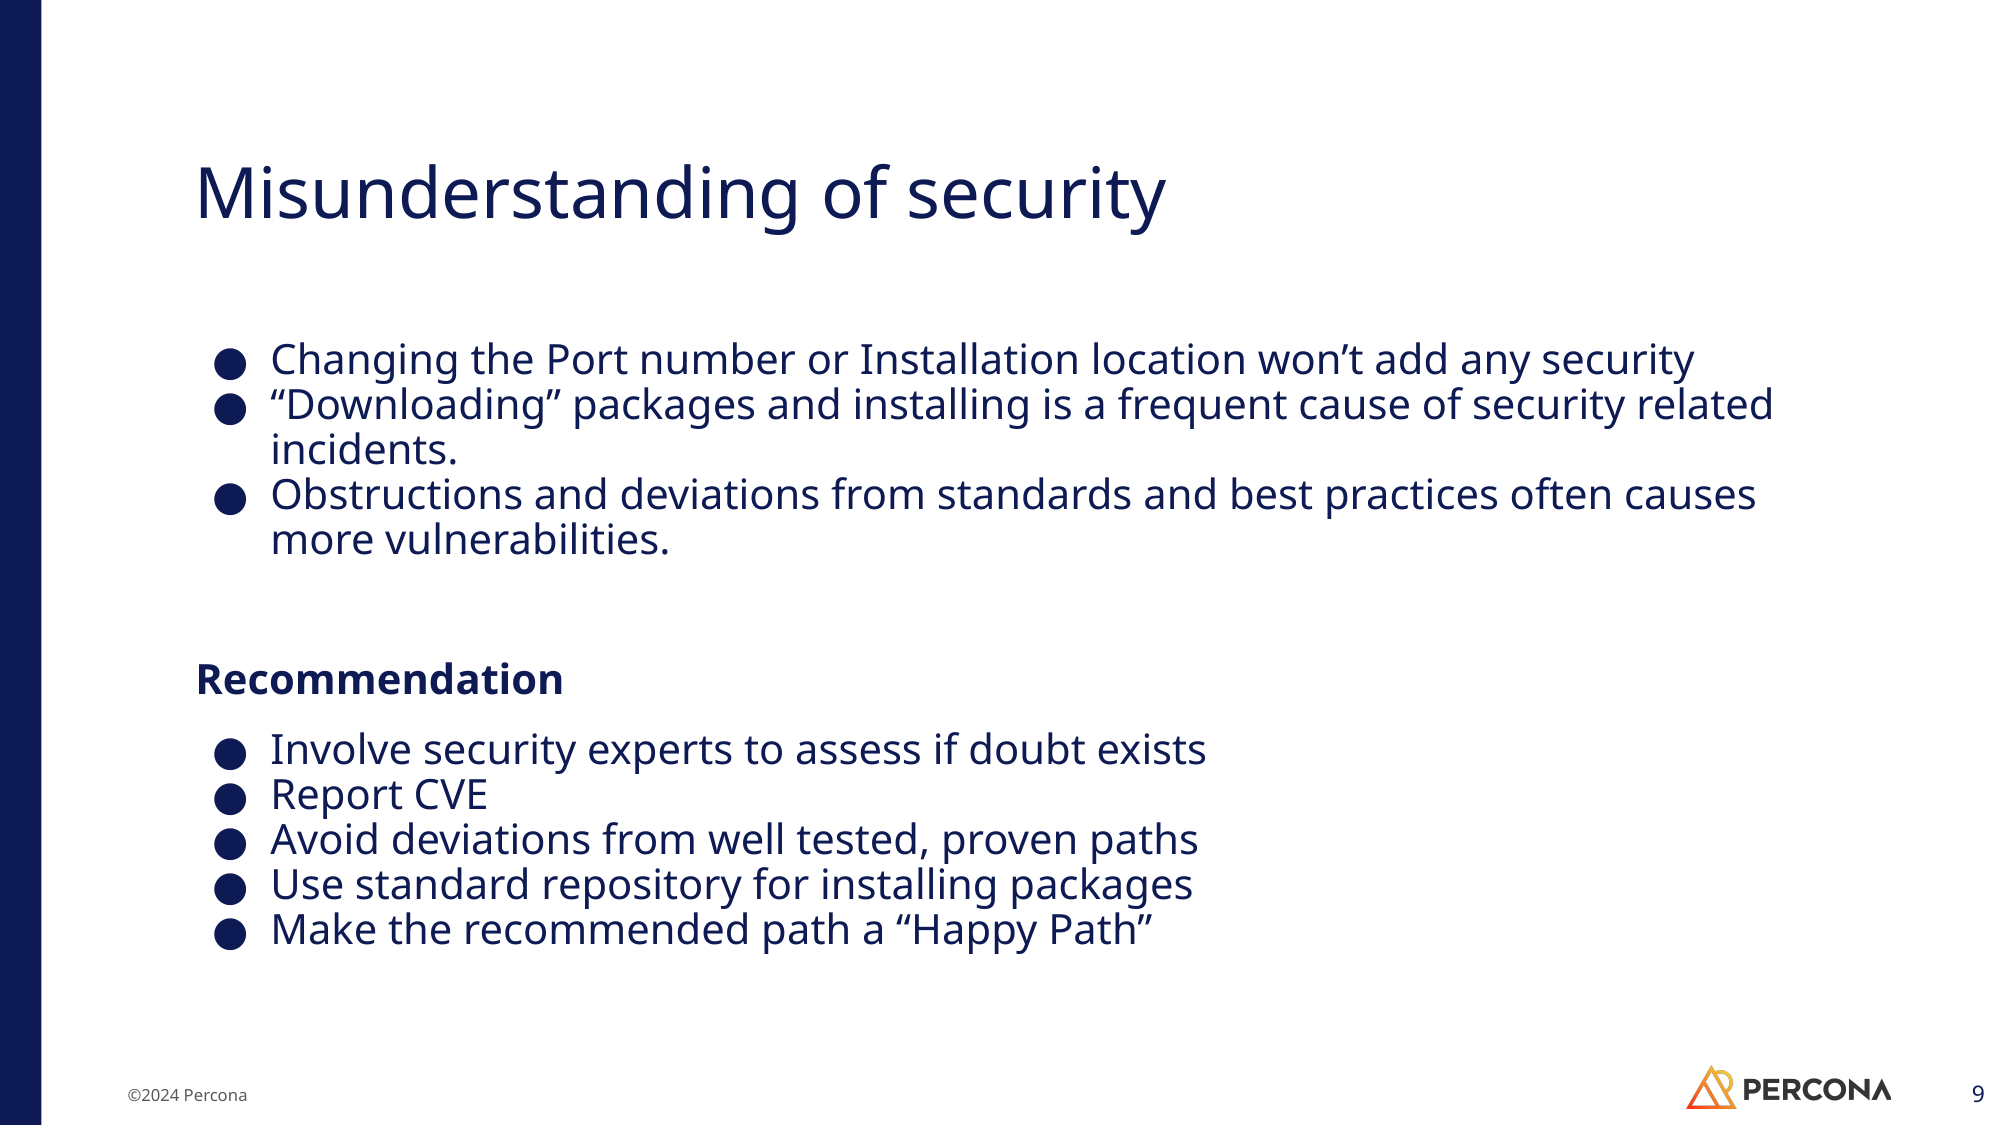

Misunderstanding of security
# Changing the Port number or Installation location won’t add any security
“Downloading” packages and installing is a frequent cause of security related incidents.
Obstructions and deviations from standards and best practices often causes more vulnerabilities.
Recommendation
Involve security experts to assess if doubt exists
Report CVE
Avoid deviations from well tested, proven paths
Use standard repository for installing packages
Make the recommended path a “Happy Path”